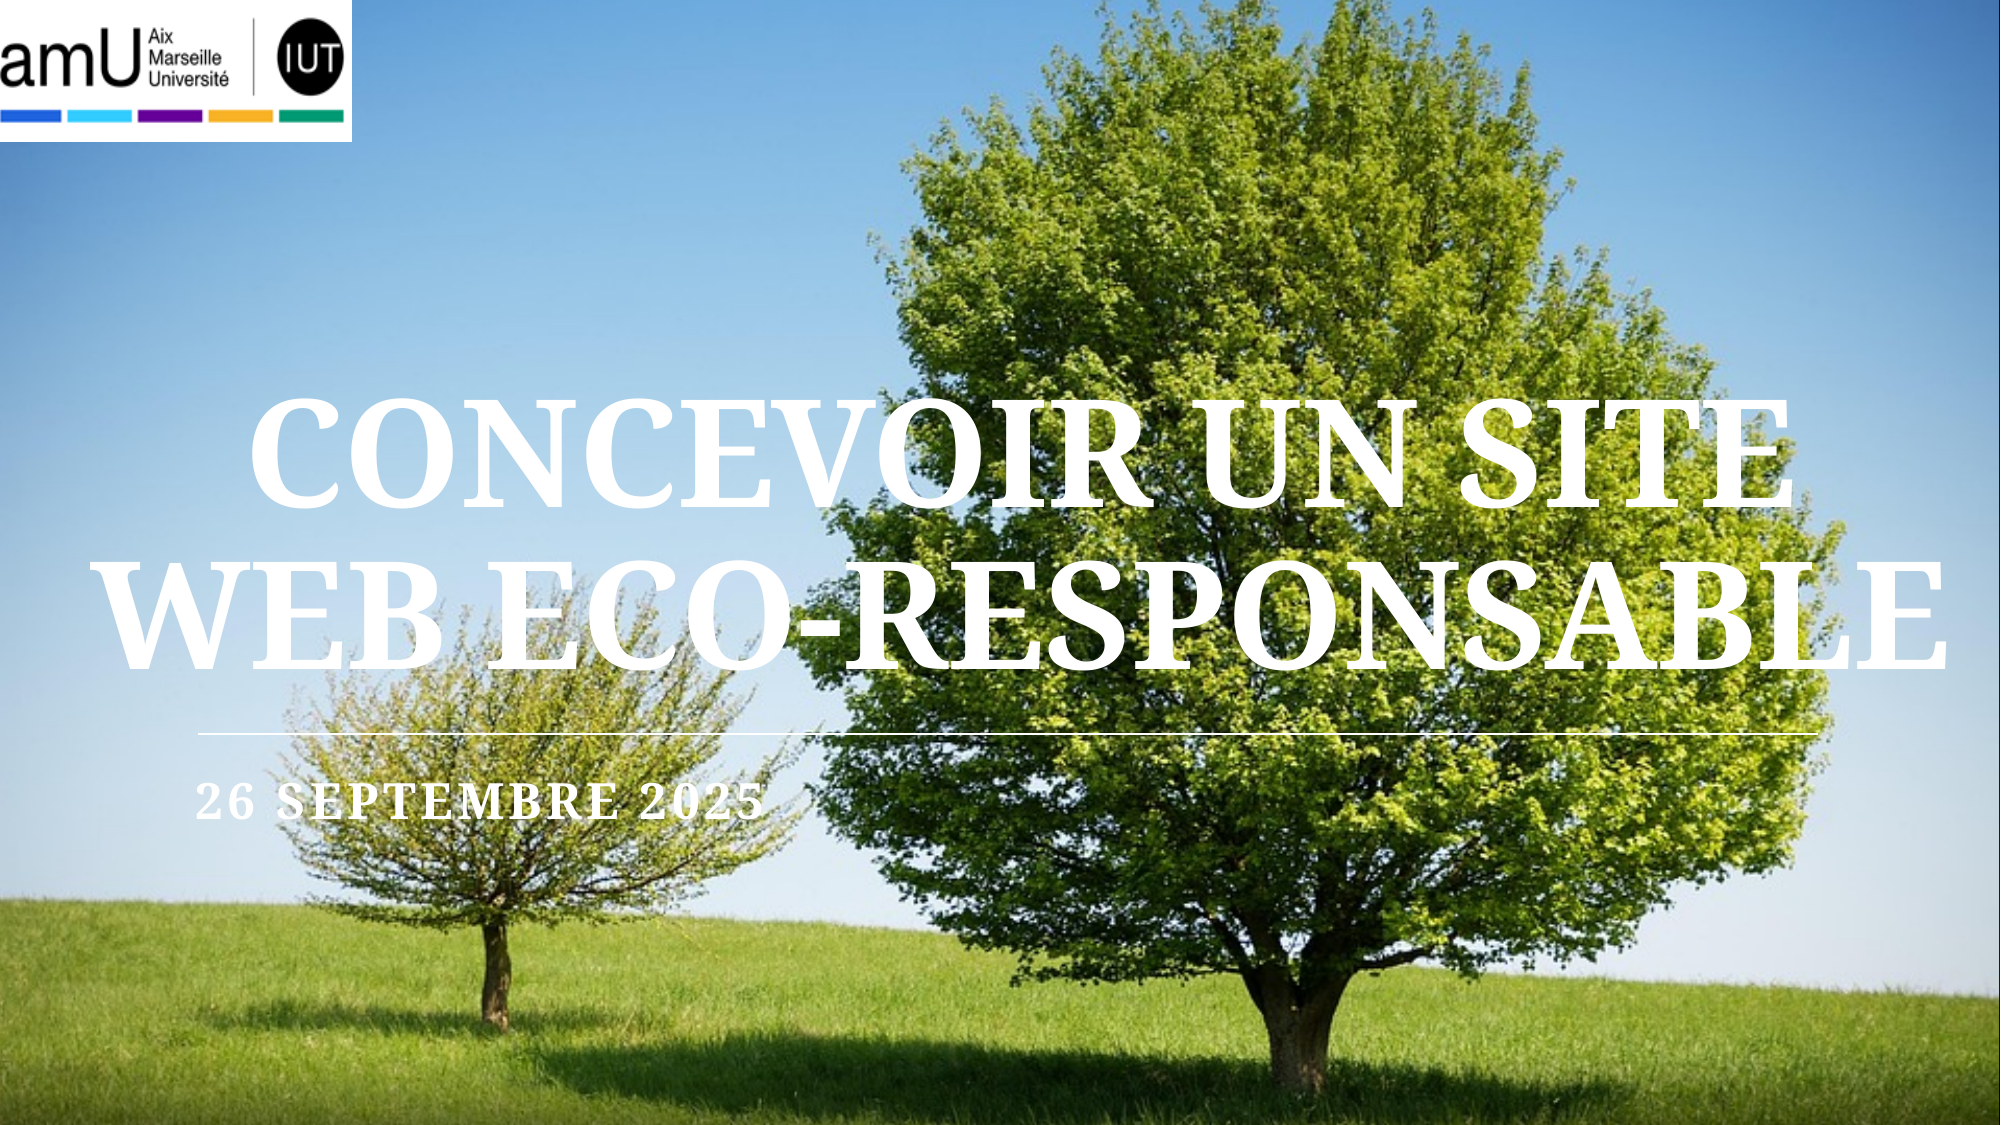

# CONCEVOIR UN SITE WEB ECO-RESPONSABLE
26 SEPTEMBRE 2025